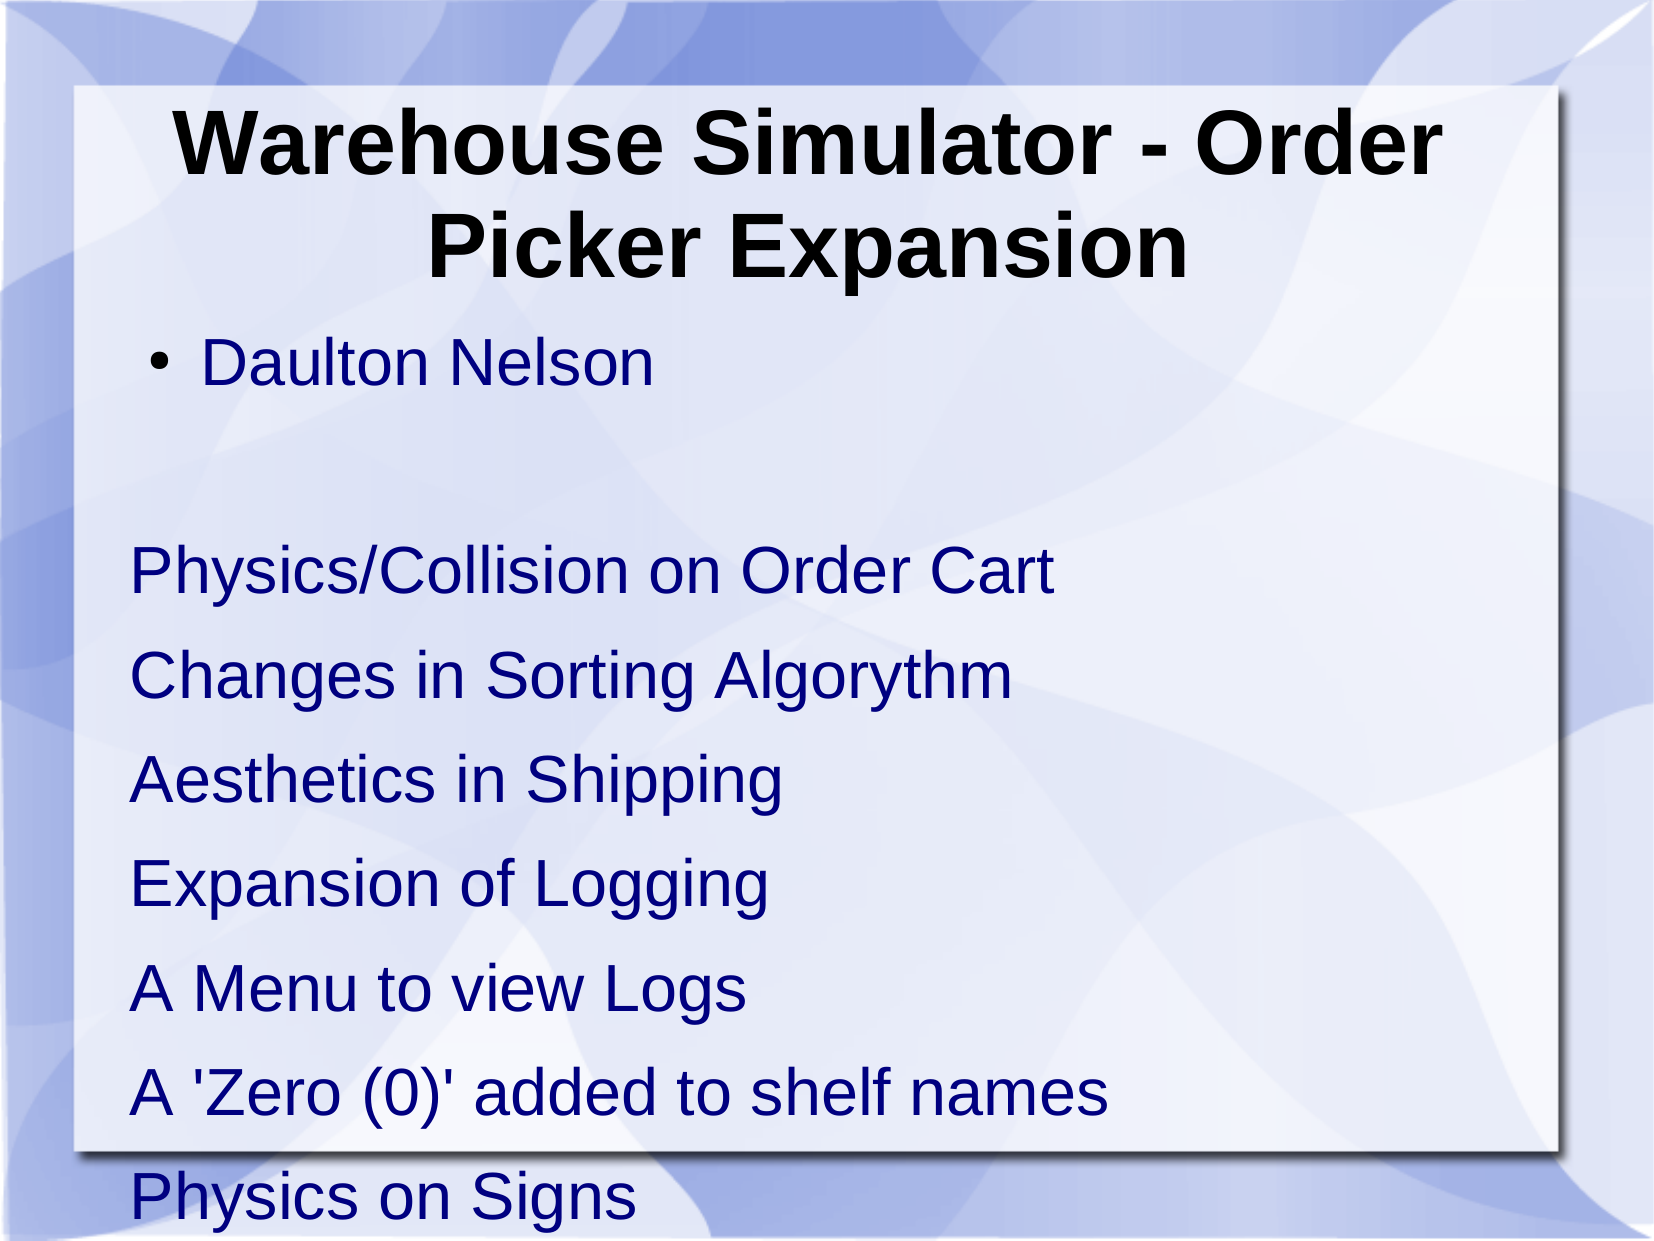

# Warehouse Simulator - Order Picker Expansion
Daulton Nelson
Physics/Collision on Order Cart
Changes in Sorting Algorythm
Aesthetics in Shipping
Expansion of Logging
A Menu to view Logs
A 'Zero (0)' added to shelf names
Physics on Signs
Some audio
Items that building onto carts
A restock function on shelves
Work Day implementation
A rate (items picker per time)
Numbering of lanes so player can see numbering
Movement Tutorial
If have multiple of same item in queue, pick multiple
Figure out how shelves can fill up by themselves
Cut and split up User Interface Class